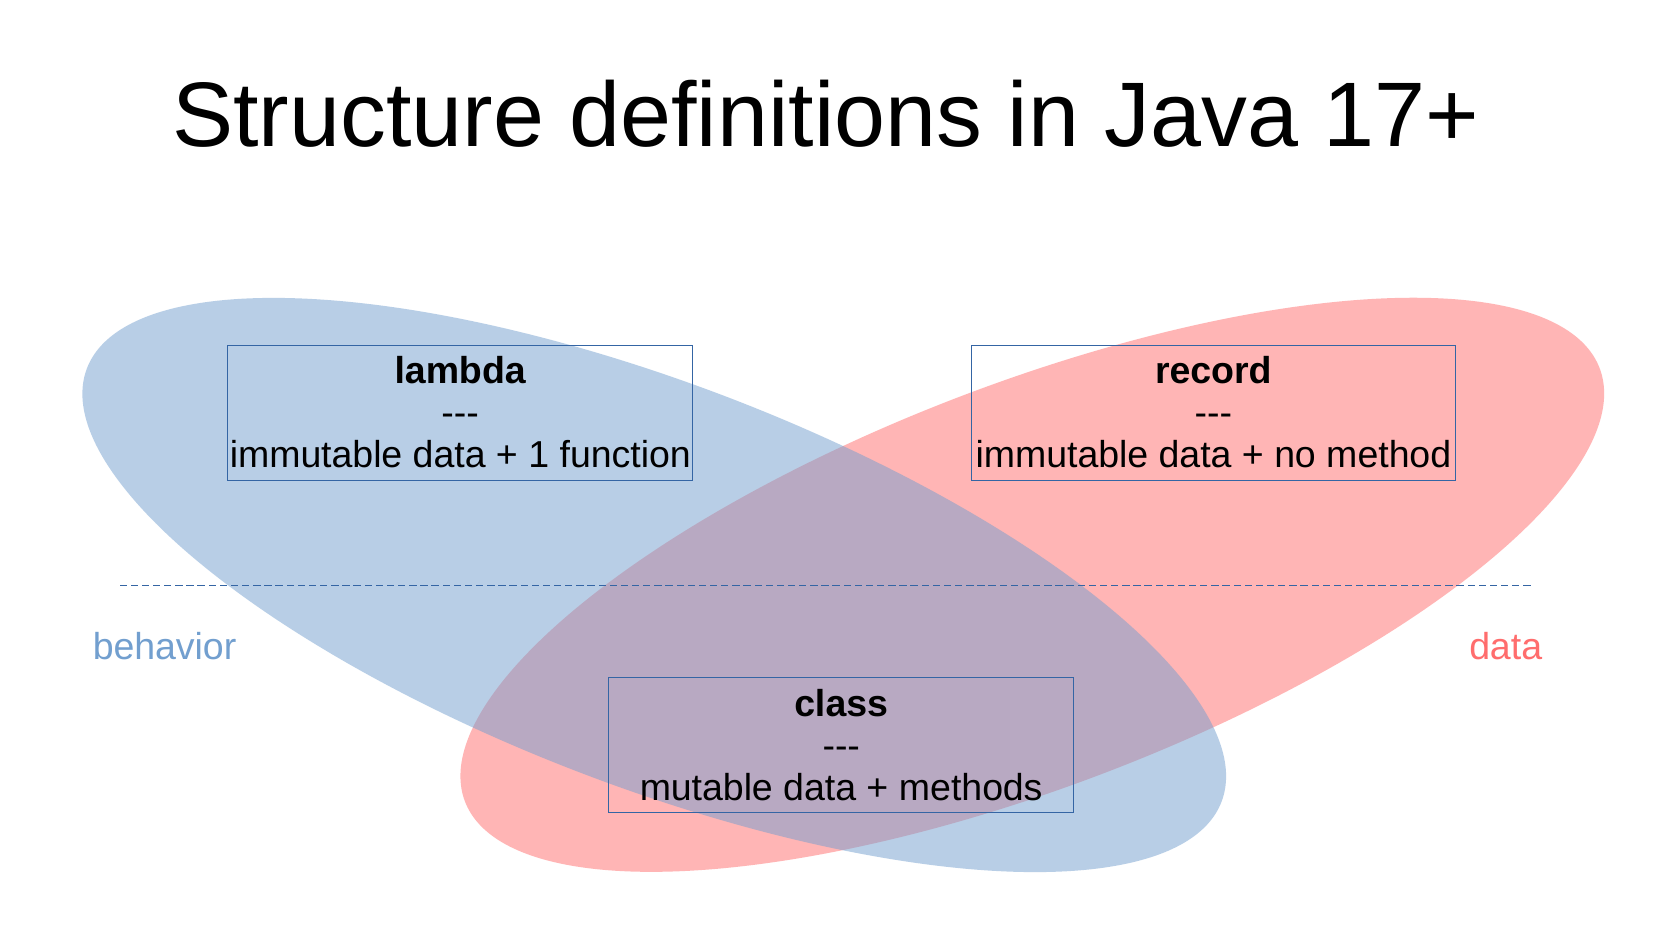

# Structure definitions in Java 17+
lambda
---
immutable data + 1 function
record
---
immutable data + no method
behavior
data
class
---
mutable data + methods